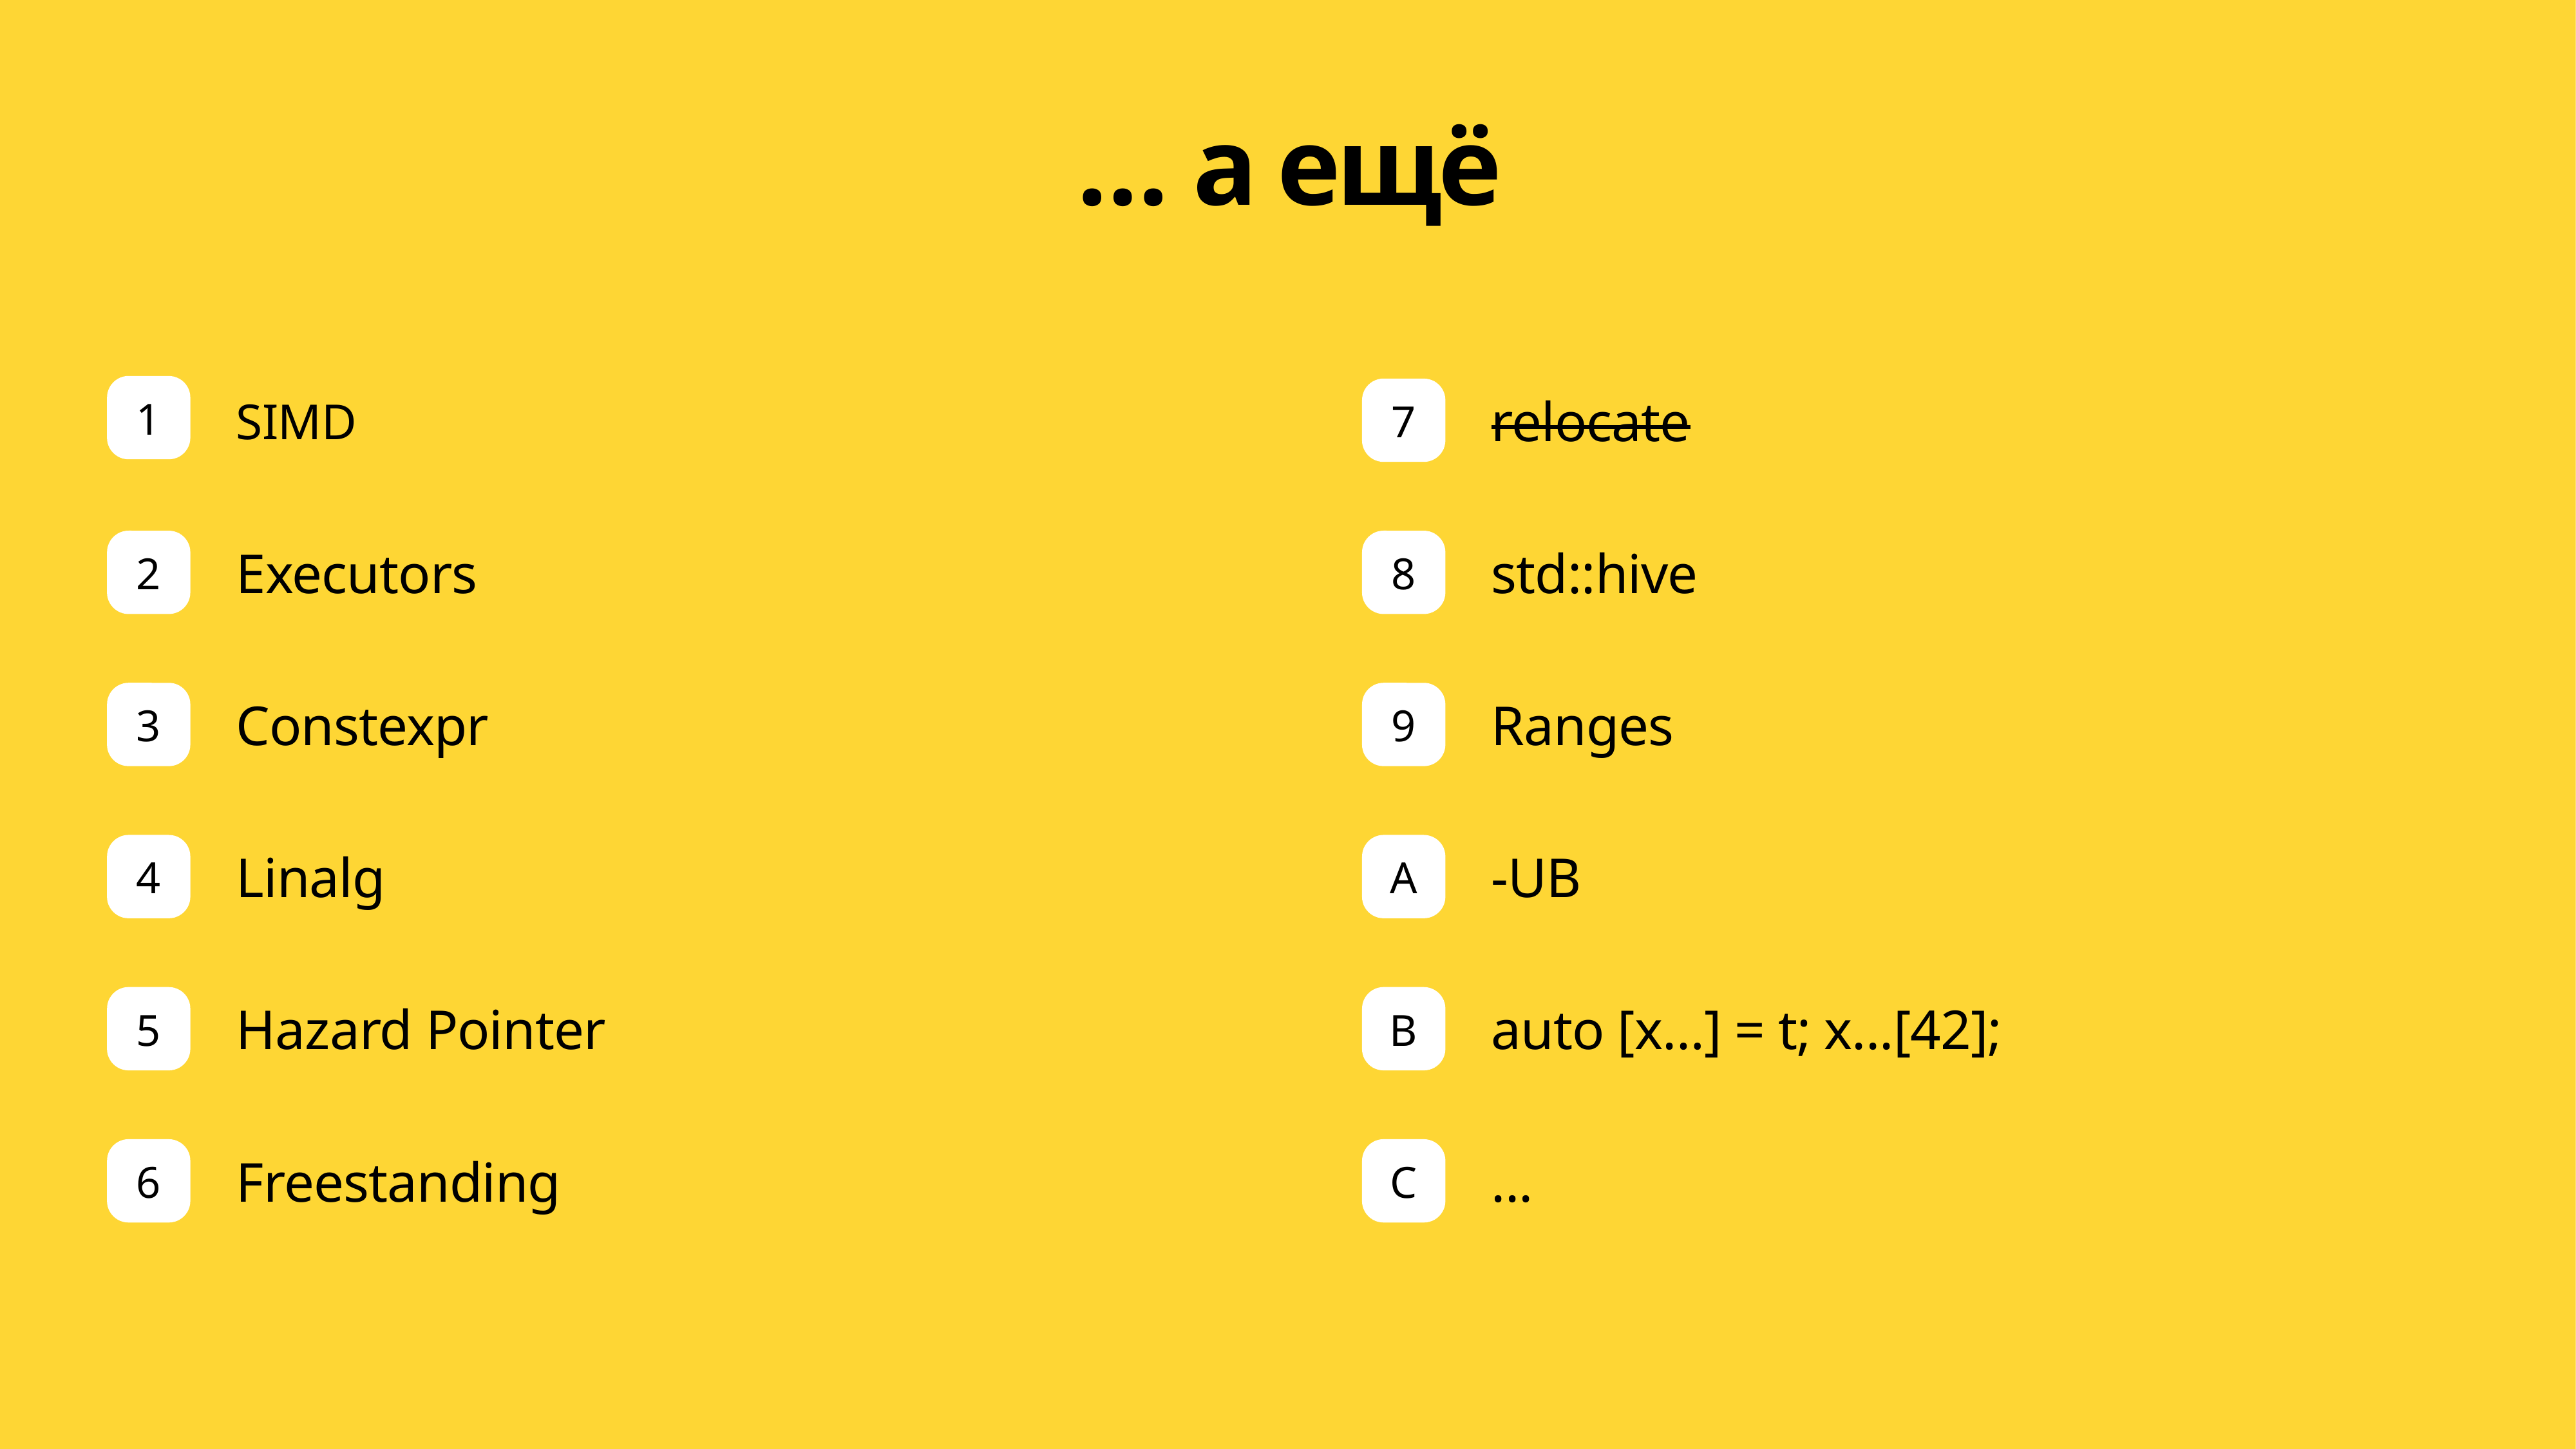

… а ещё
#
1
SIMD
7
relocate
2
Executors
8
std::hive
3
Constexpr
9
Ranges
4
Linalg
A
-UB
5
Hazard Pointer
B
auto [x…] = t; x...[42];
6
Freestanding
C
...